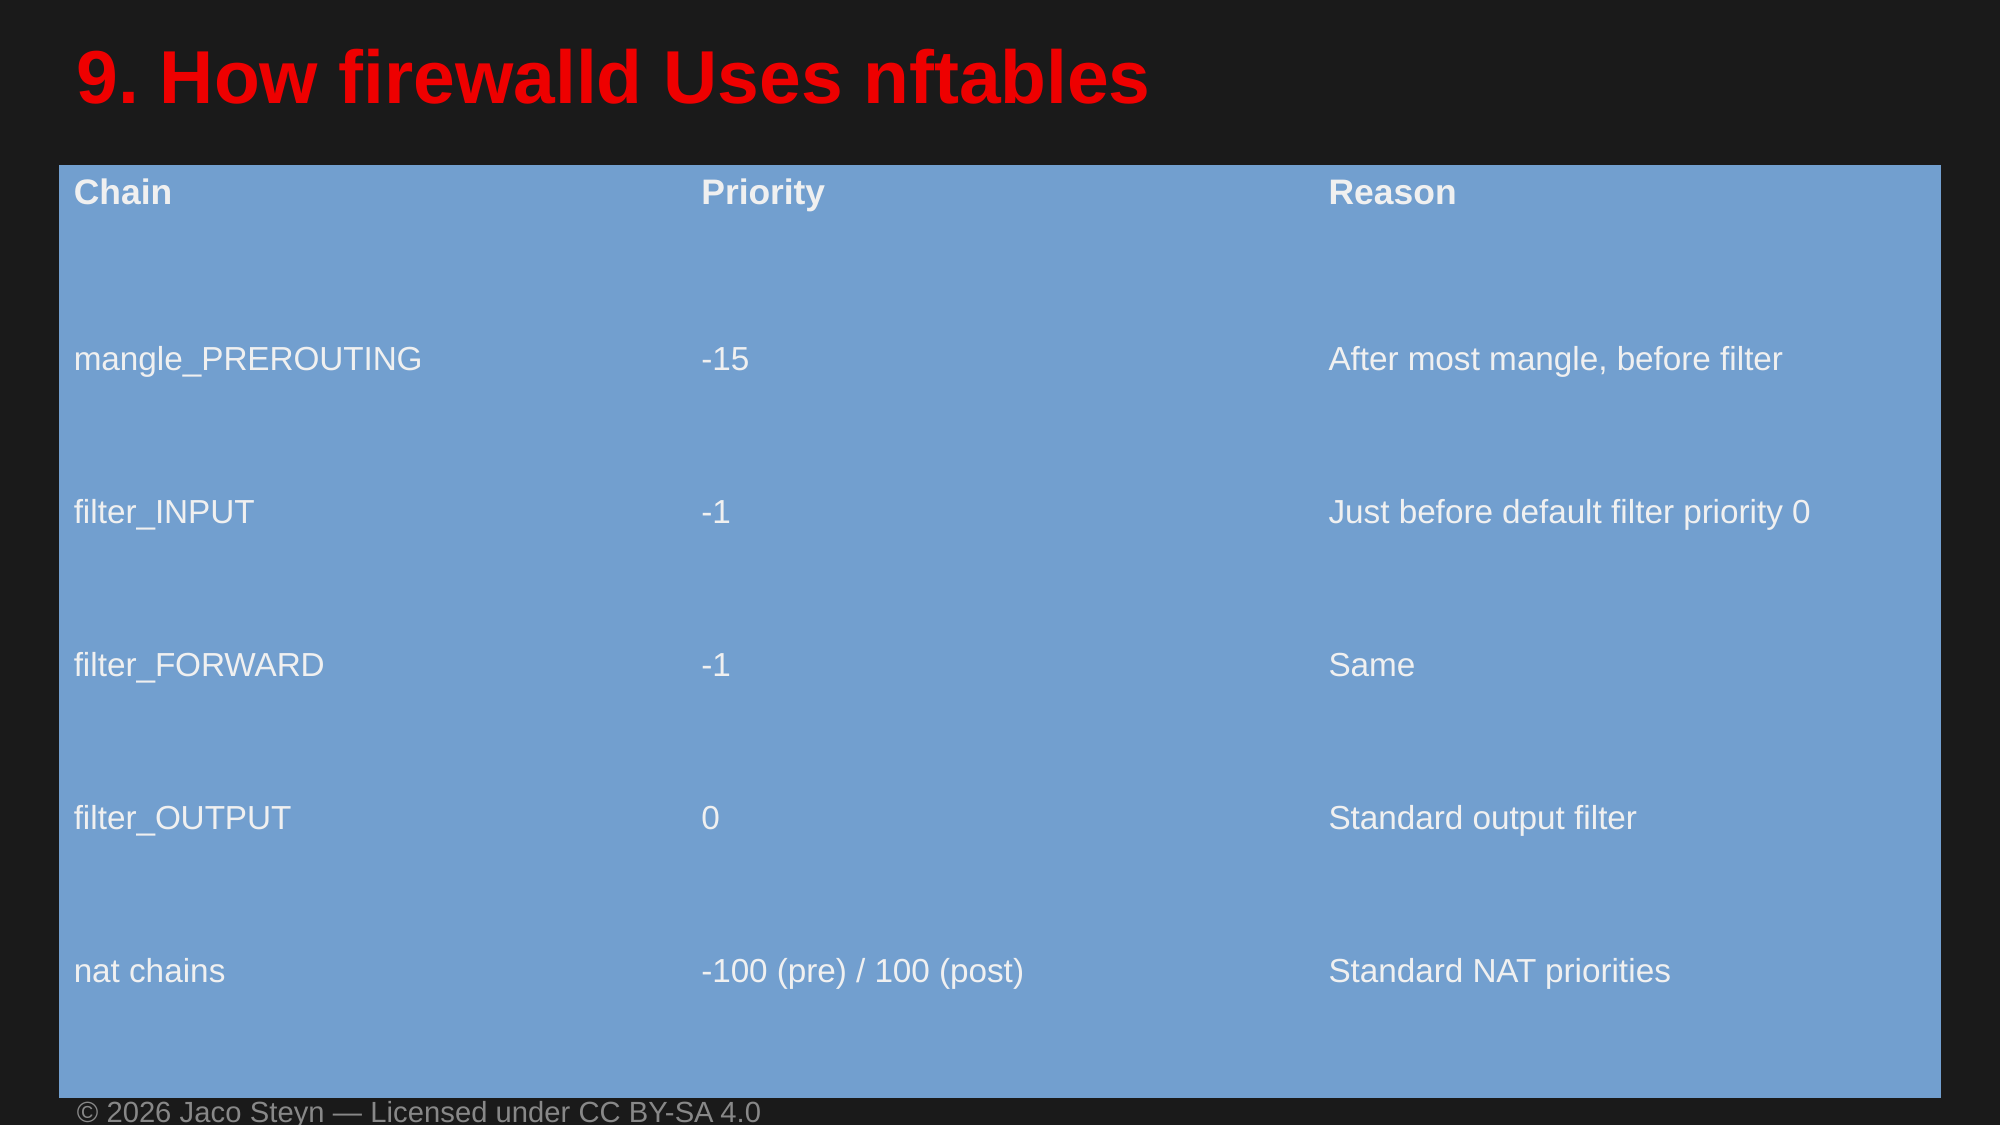

9. How firewalld Uses nftables
| Chain | Priority | Reason |
| --- | --- | --- |
| mangle\_PREROUTING | -15 | After most mangle, before filter |
| filter\_INPUT | -1 | Just before default filter priority 0 |
| filter\_FORWARD | -1 | Same |
| filter\_OUTPUT | 0 | Standard output filter |
| nat chains | -100 (pre) / 100 (post) | Standard NAT priorities |
© 2026 Jaco Steyn — Licensed under CC BY-SA 4.0